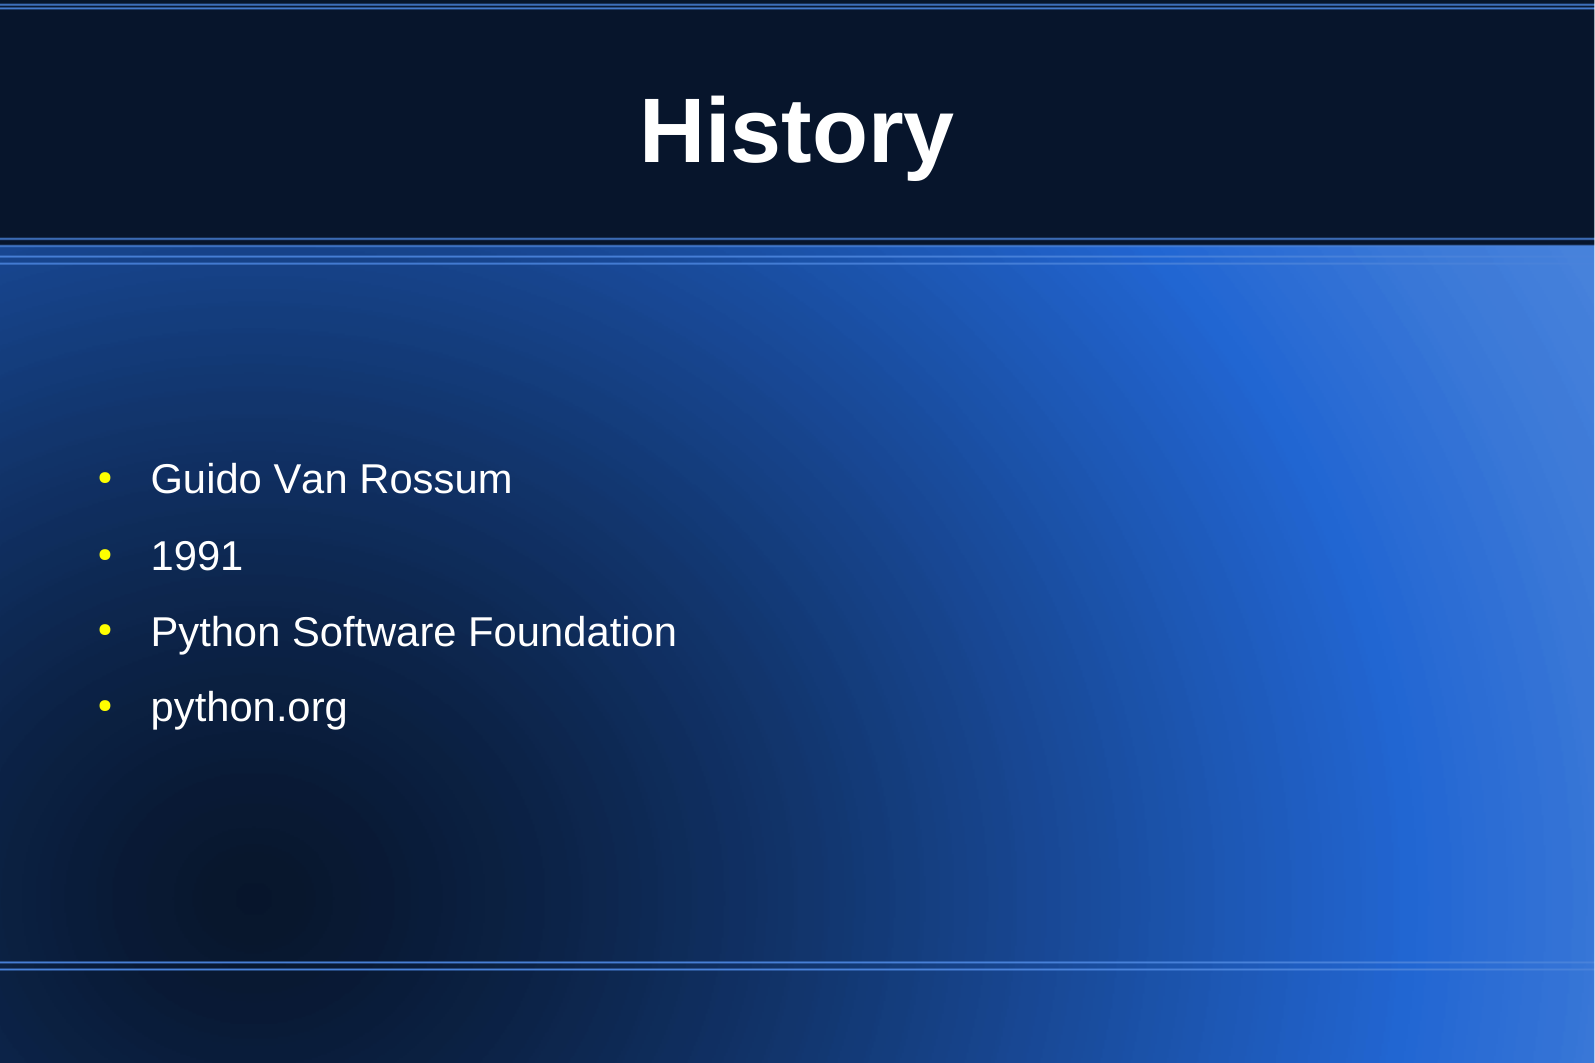

# History
Guido Van Rossum
1991
Python Software Foundation
python.org